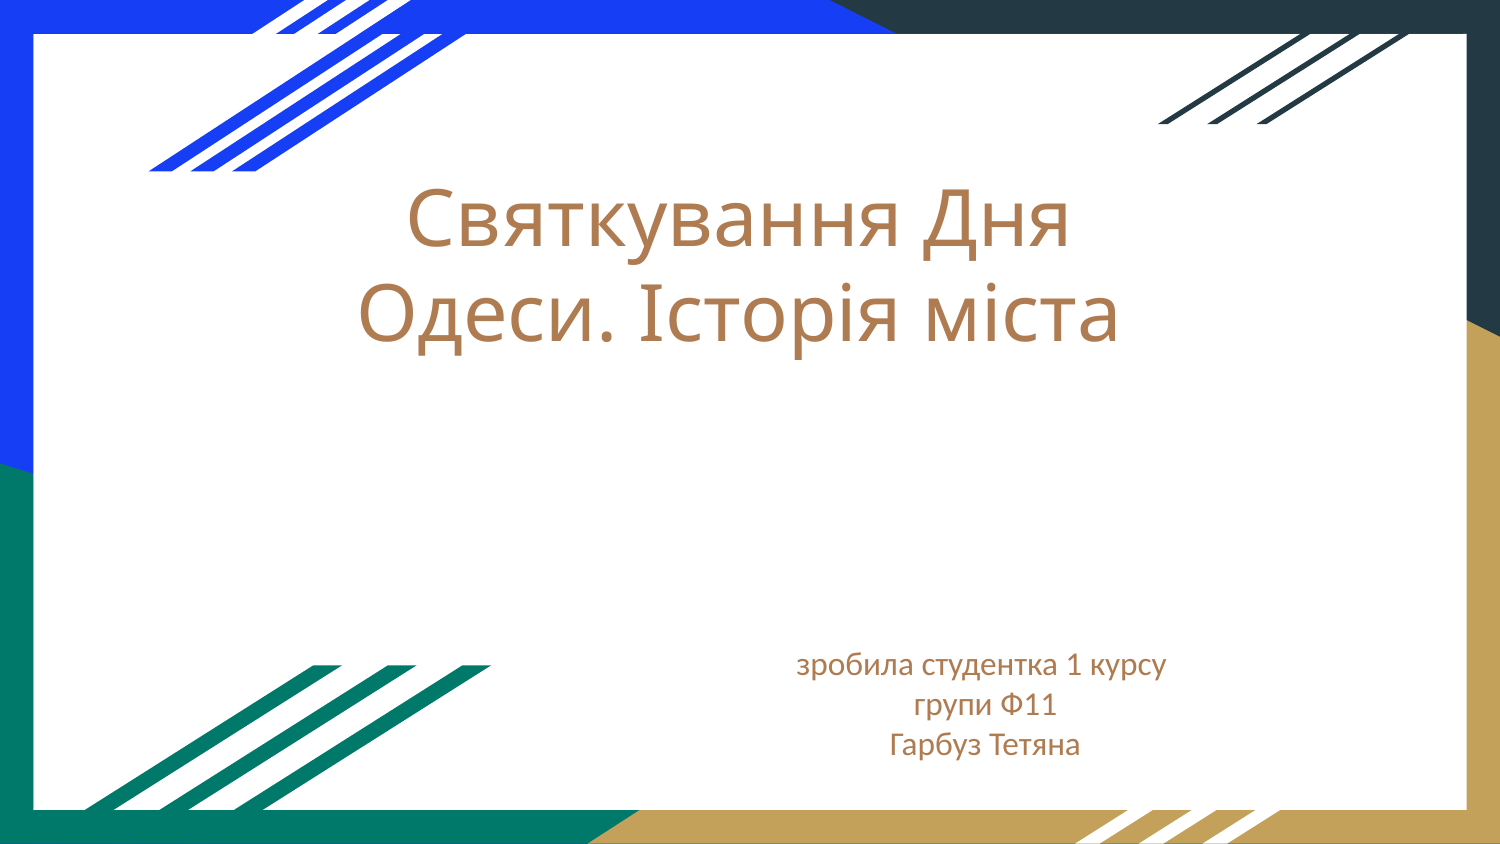

Святкування Дня Одеси. Історія міста
# зробила студентка 1 курсу
групи Ф11
Гарбуз Тетяна